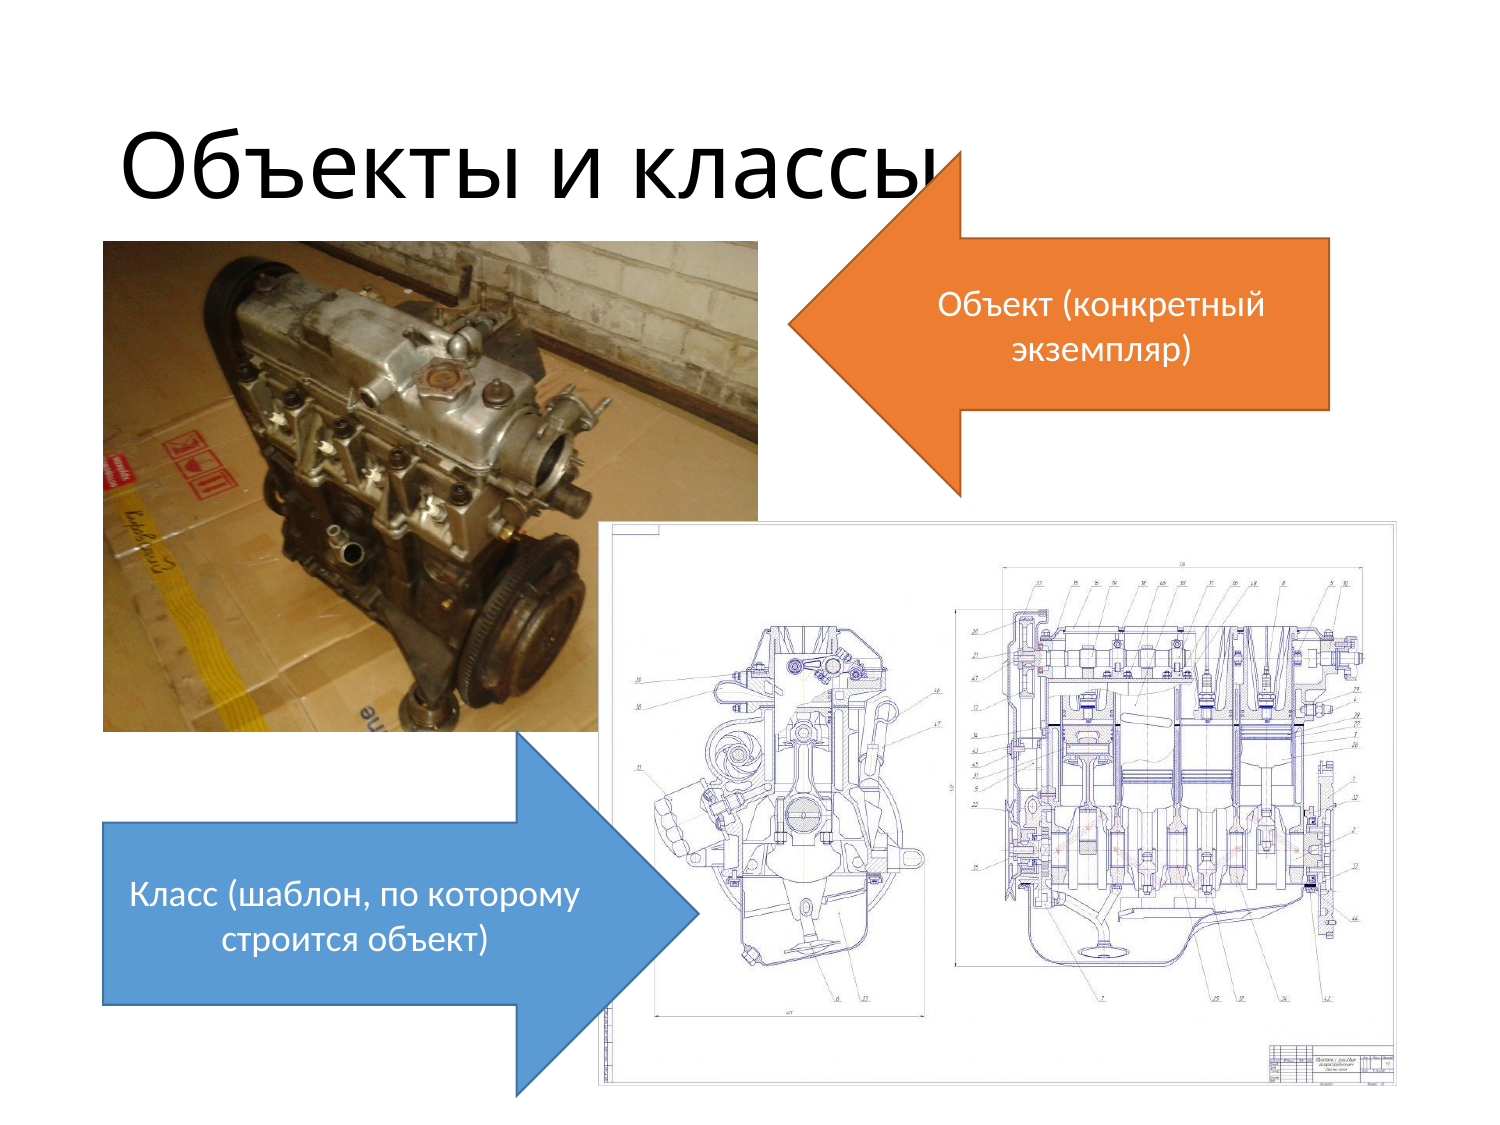

# Объекты и классы
Объект (конкретный экземпляр)
Класс (шаблон, по которому строится объект)